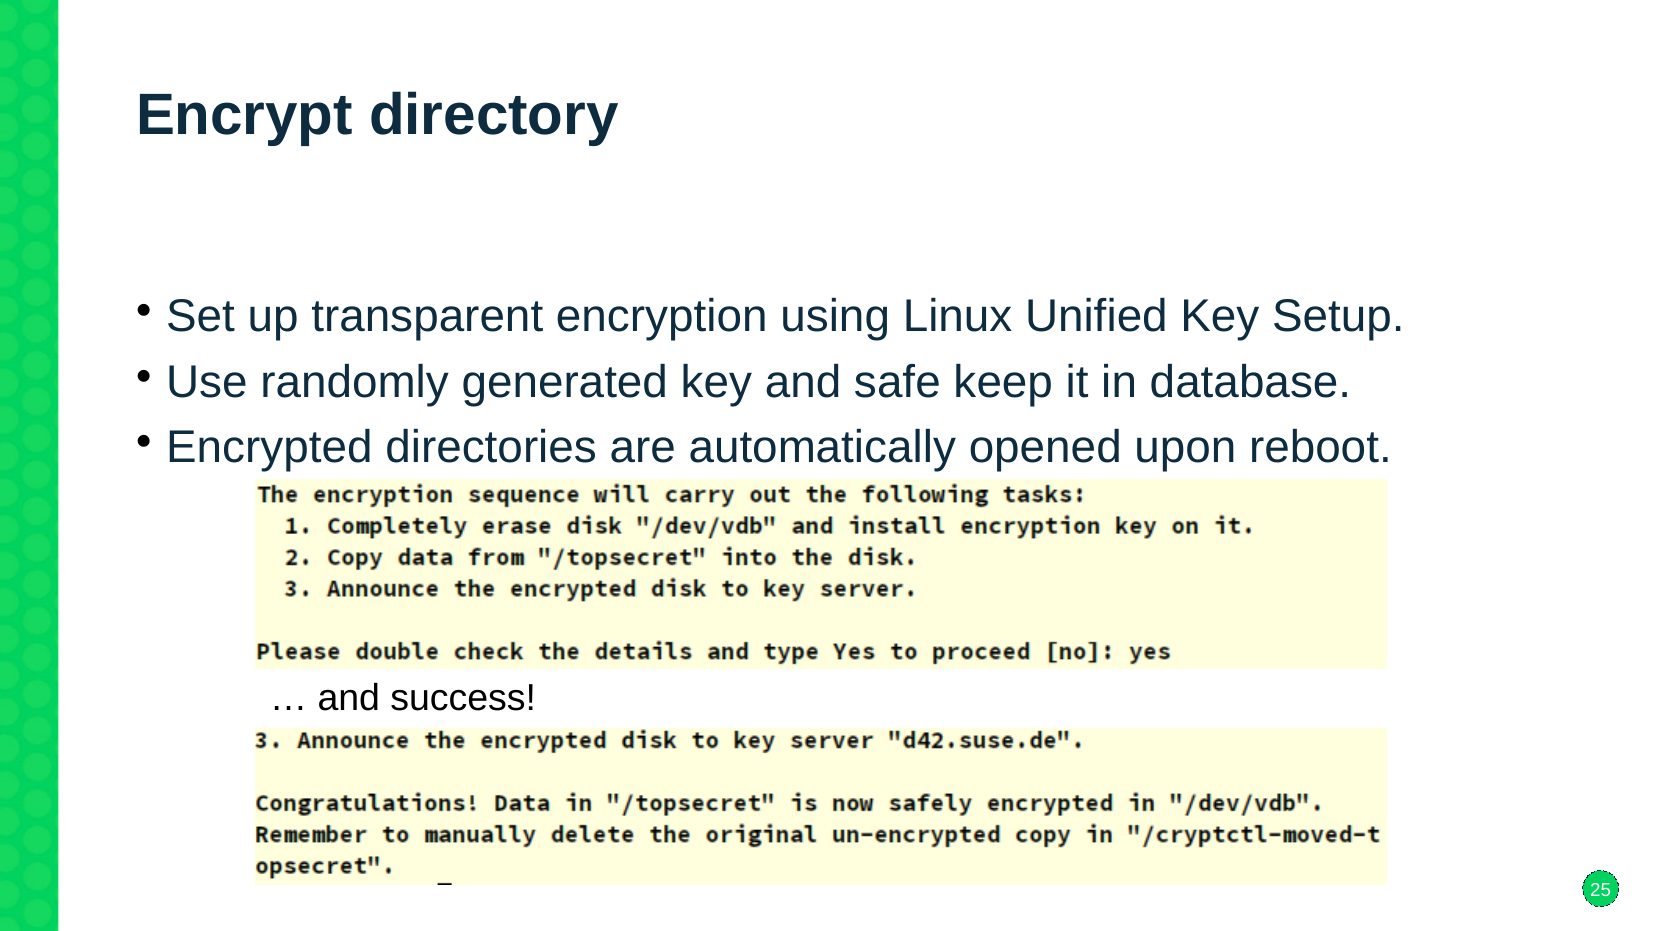

# Encrypt directory
Set up transparent encryption using Linux Unified Key Setup.
Use randomly generated key and safe keep it in database.
Encrypted directories are automatically opened upon reboot.
… and success!
25